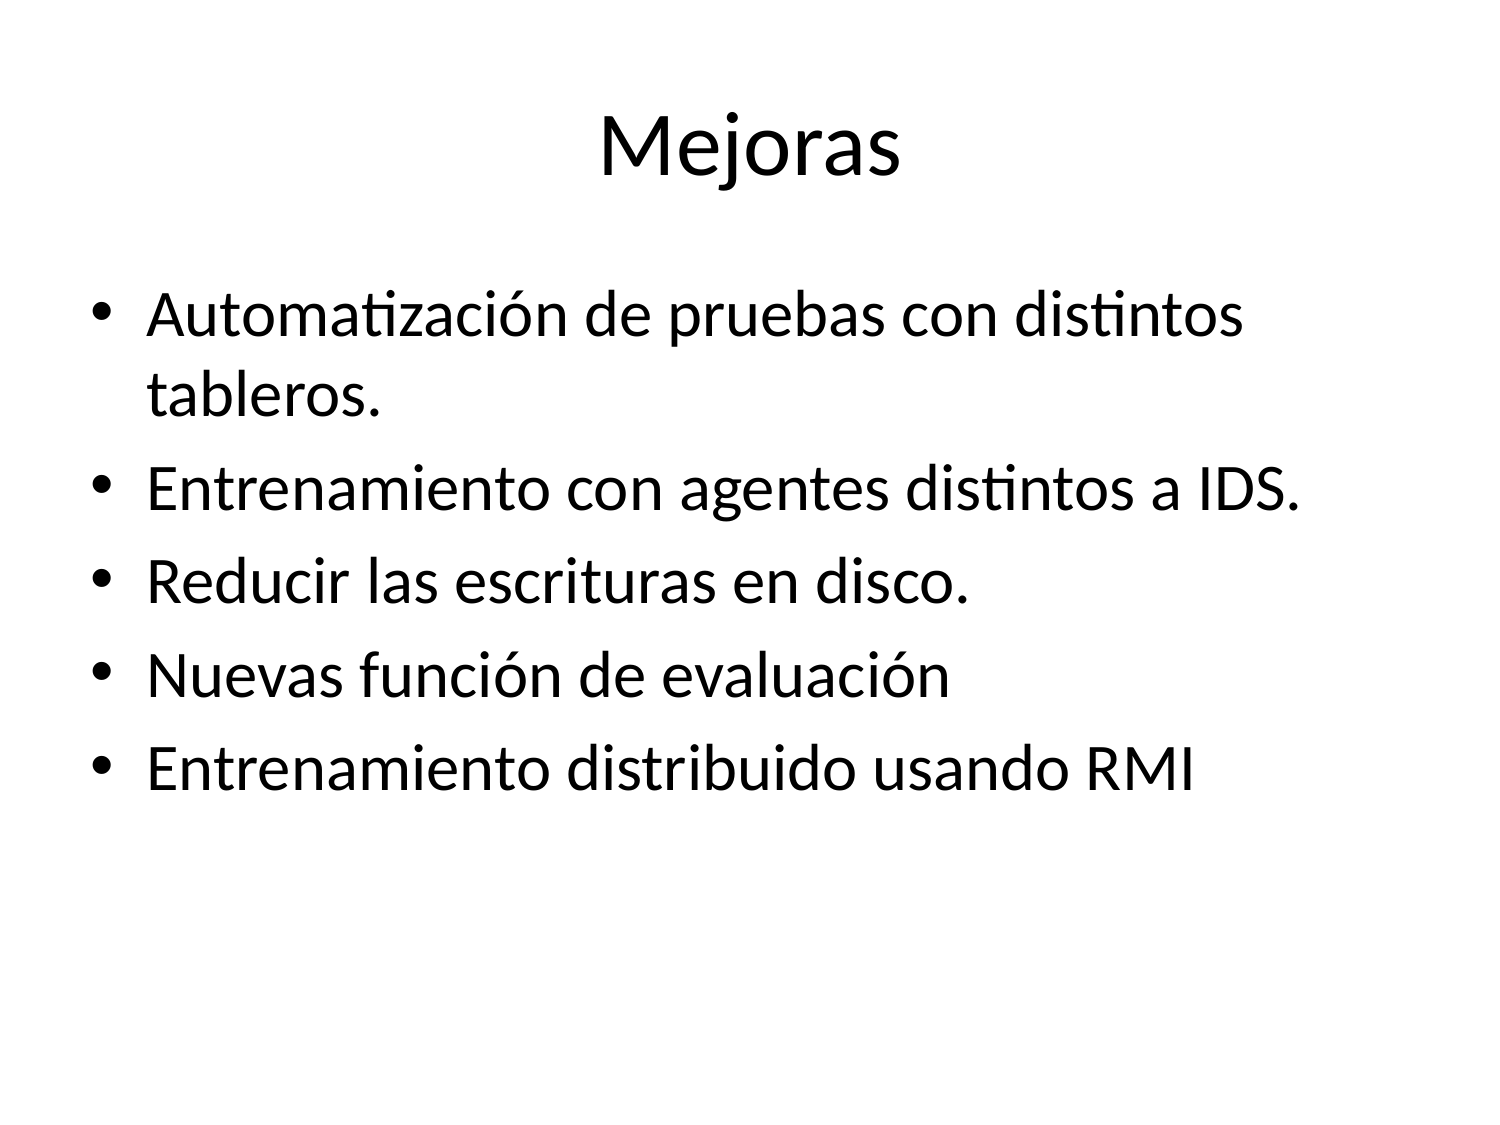

# Mejoras
Automatización de pruebas con distintos tableros.
Entrenamiento con agentes distintos a IDS.
Reducir las escrituras en disco.
Nuevas función de evaluación
Entrenamiento distribuido usando RMI